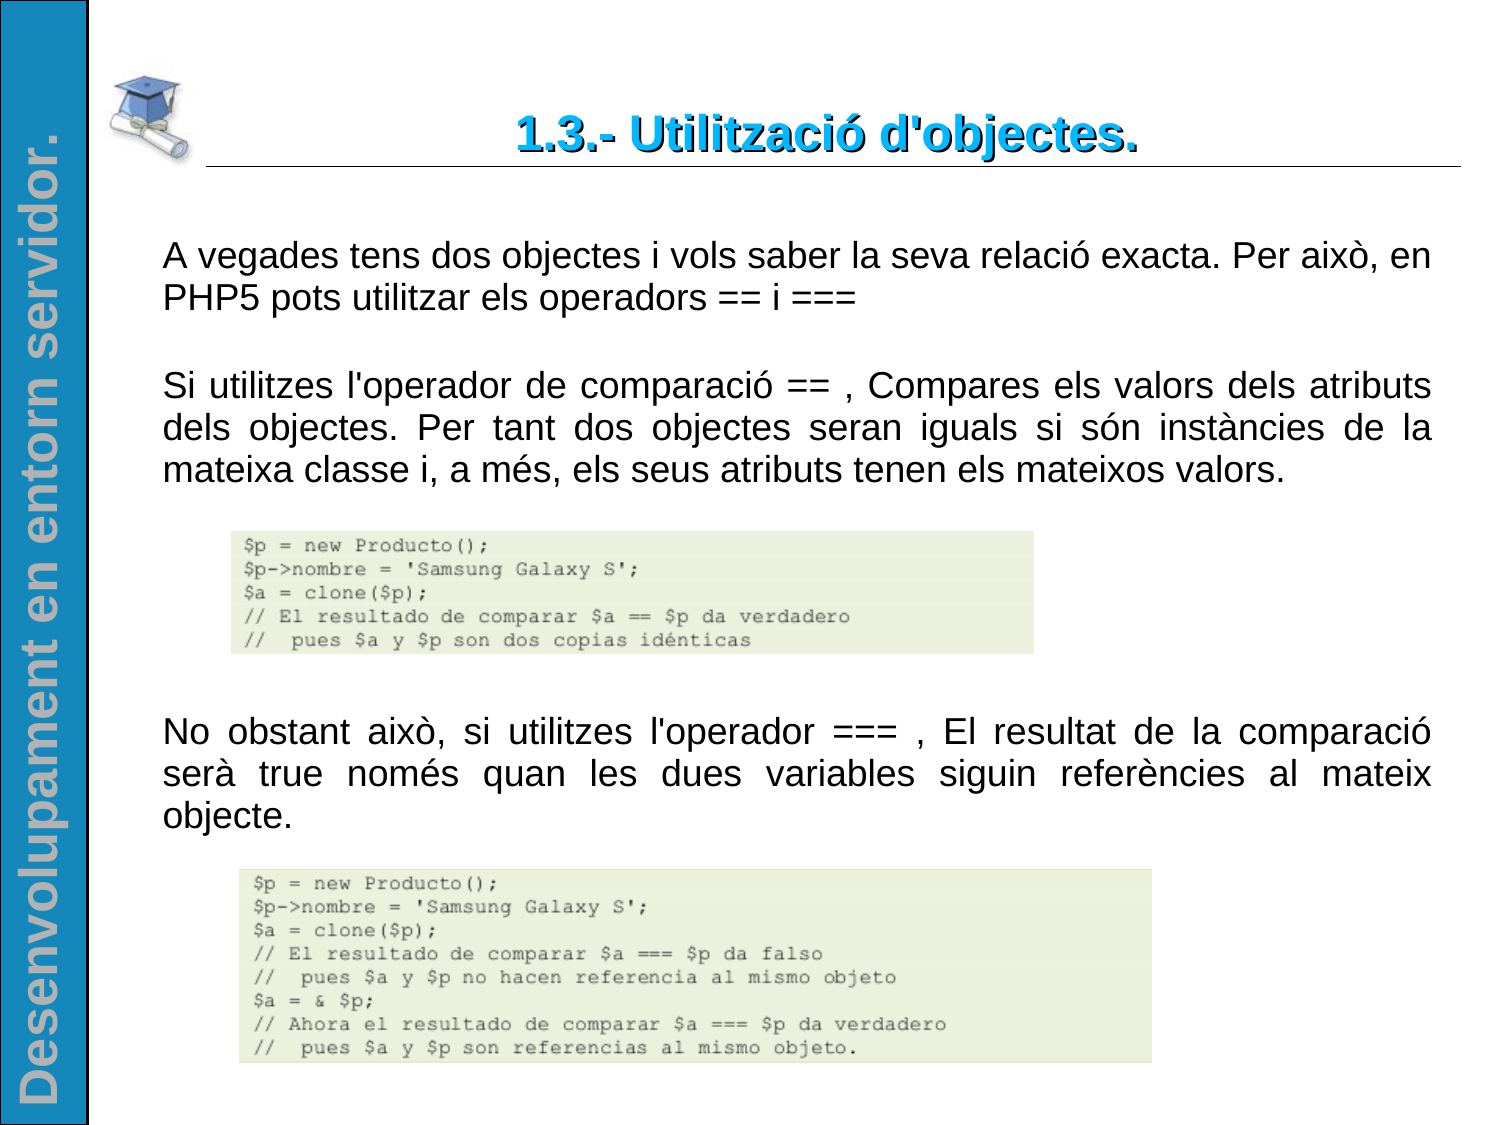

# 1.3.- Utilització d'objectes.
A vegades tens dos objectes i vols saber la seva relació exacta. Per això, en PHP5 pots utilitzar els operadors == i ===
Si utilitzes l'operador de comparació == , Compares els valors dels atributs dels objectes. Per tant dos objectes seran iguals si són instàncies de la mateixa classe i, a més, els seus atributs tenen els mateixos valors.
No obstant això, si utilitzes l'operador === , El resultat de la comparació serà true només quan les dues variables siguin referències al mateix objecte.